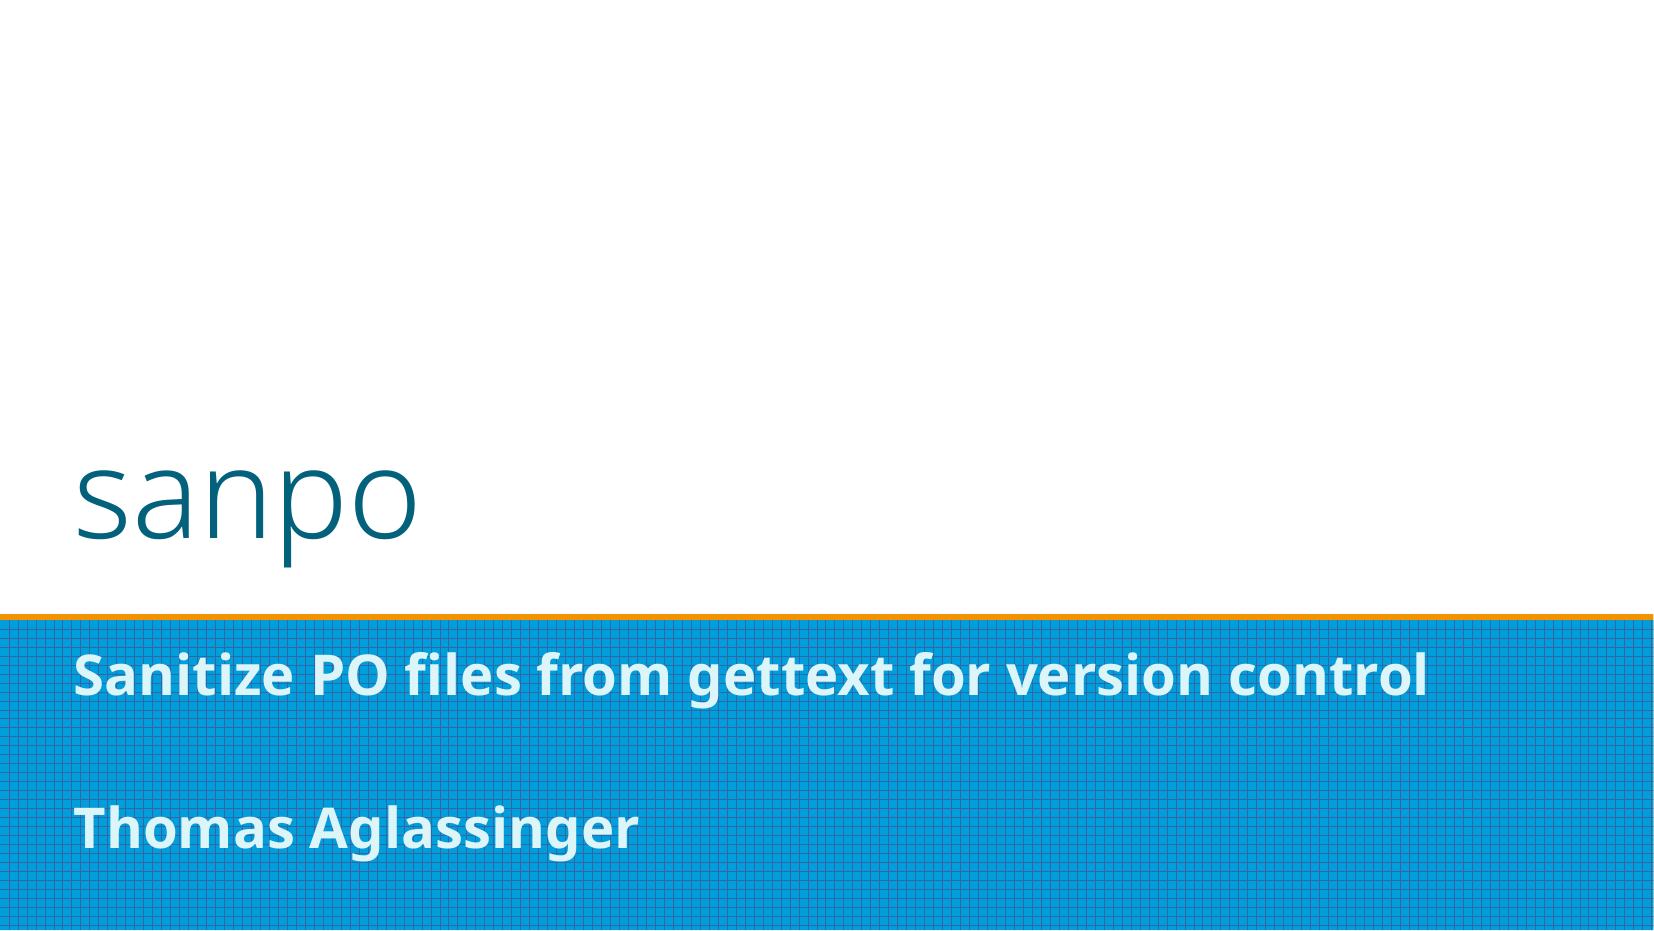

# sanpo
Sanitize PO files from gettext for version control
Thomas Aglassinger